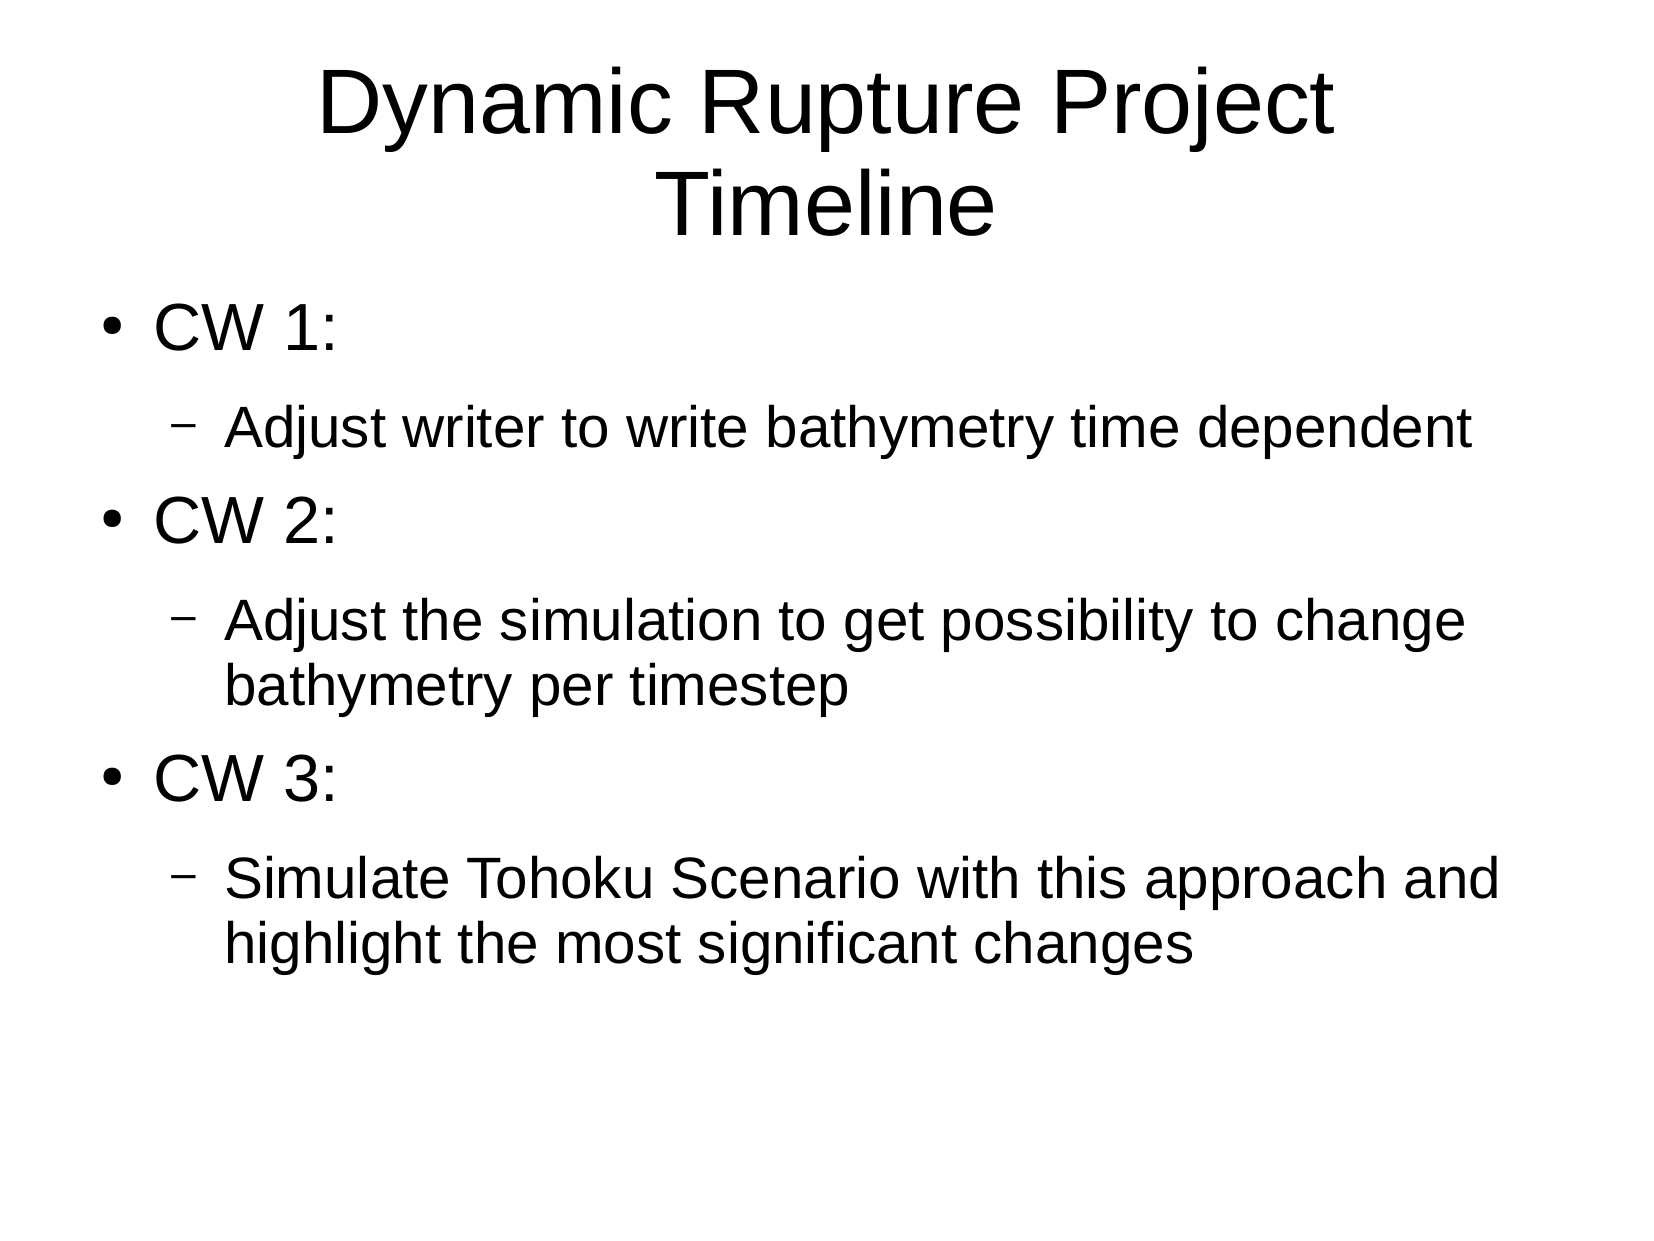

# Dynamic Rupture Project Timeline
CW 1:
Adjust writer to write bathymetry time dependent
CW 2:
Adjust the simulation to get possibility to change bathymetry per timestep
CW 3:
Simulate Tohoku Scenario with this approach and highlight the most significant changes